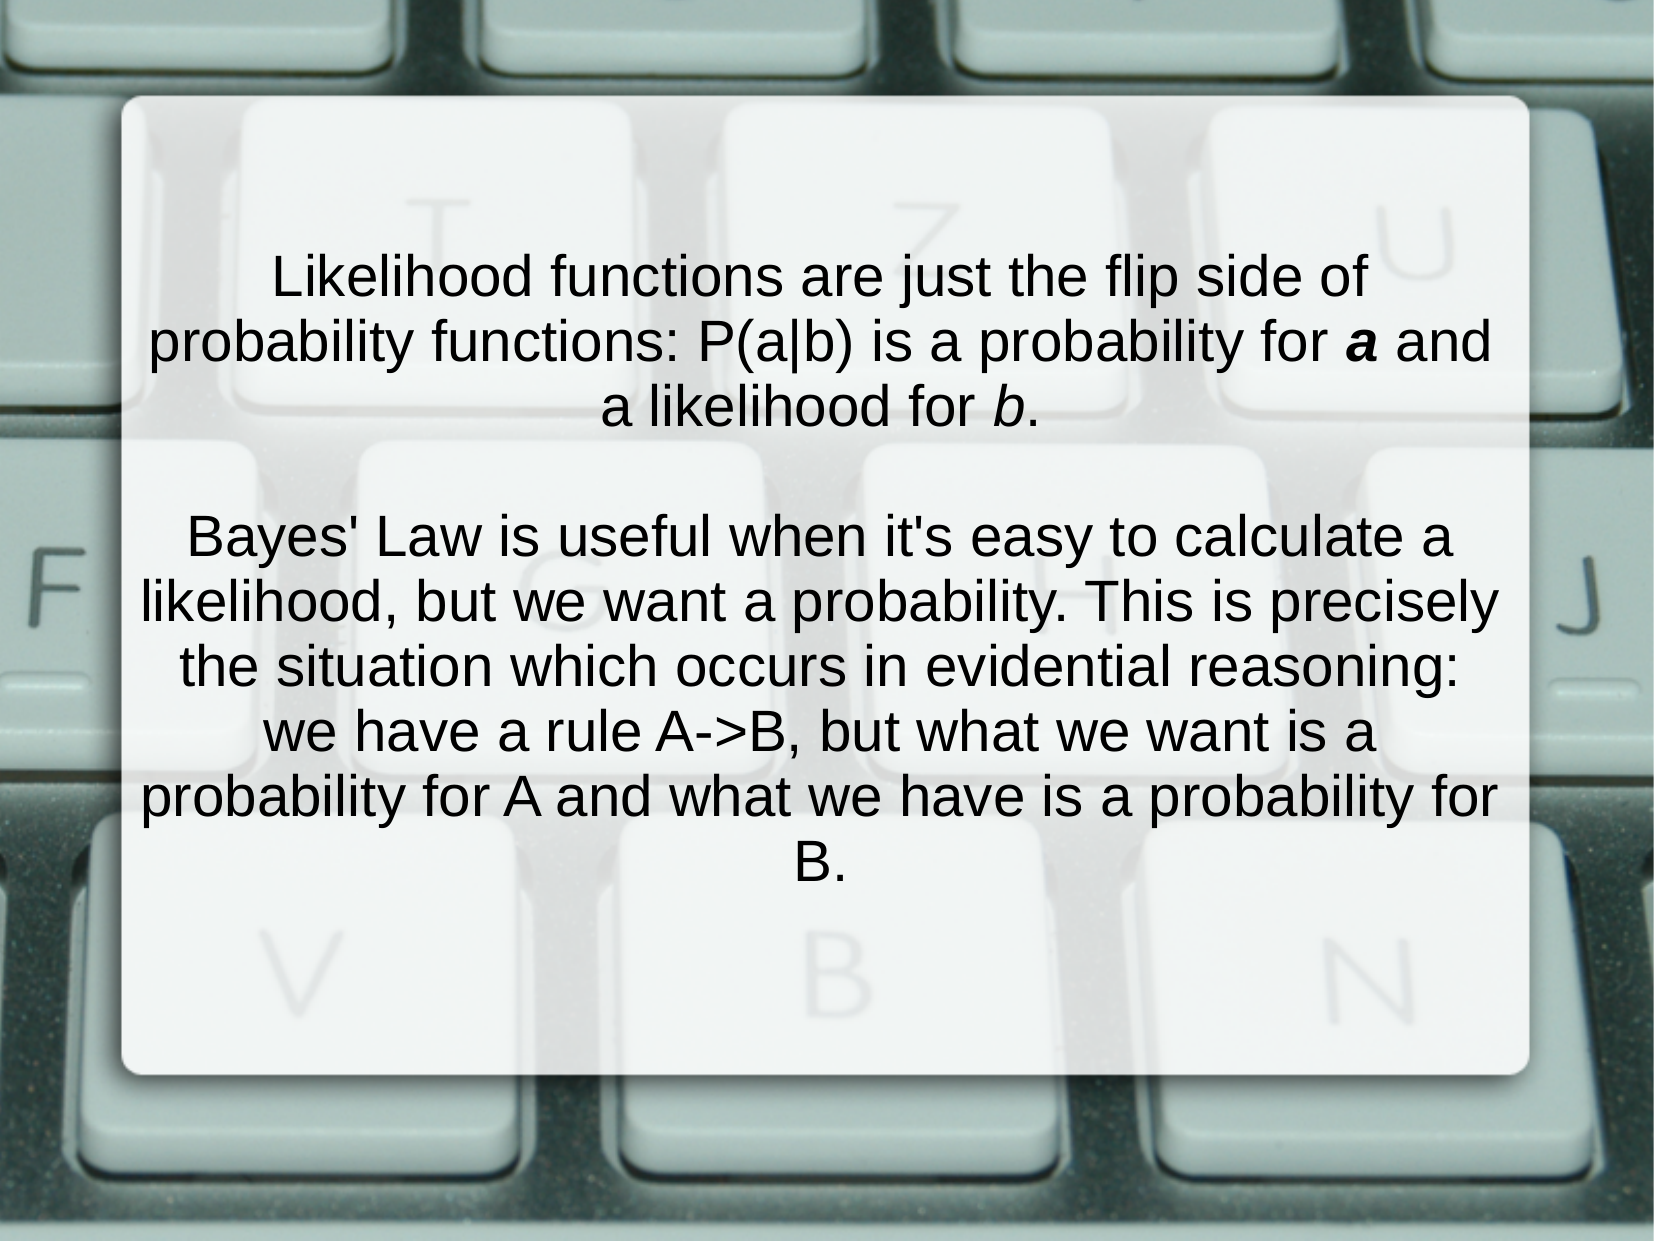

# Likelihood functions are just the flip side of probability functions: P(a|b) is a probability for a and a likelihood for b.
Bayes' Law is useful when it's easy to calculate a likelihood, but we want a probability. This is precisely the situation which occurs in evidential reasoning: we have a rule A->B, but what we want is a probability for A and what we have is a probability for B.